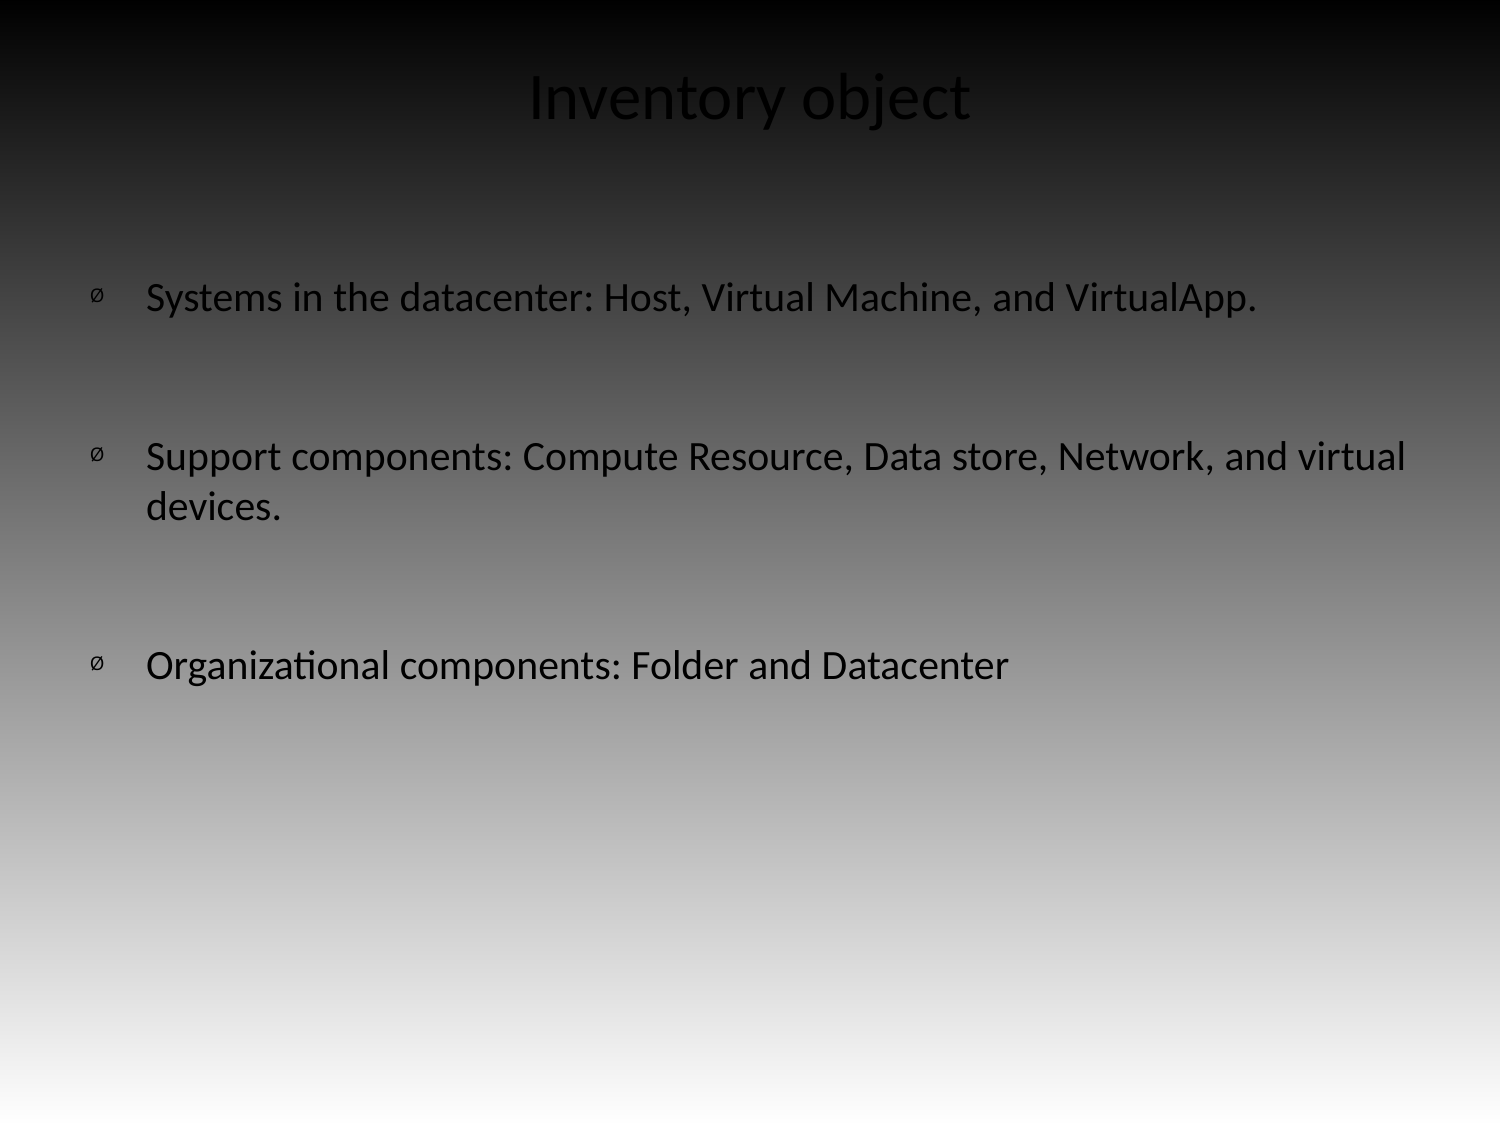

# Inventory object
Systems in the datacenter: Host, Virtual Machine, and VirtualApp.
Support components: Compute Resource, Data store, Network, and virtual devices.
Organizational components: Folder and Datacenter